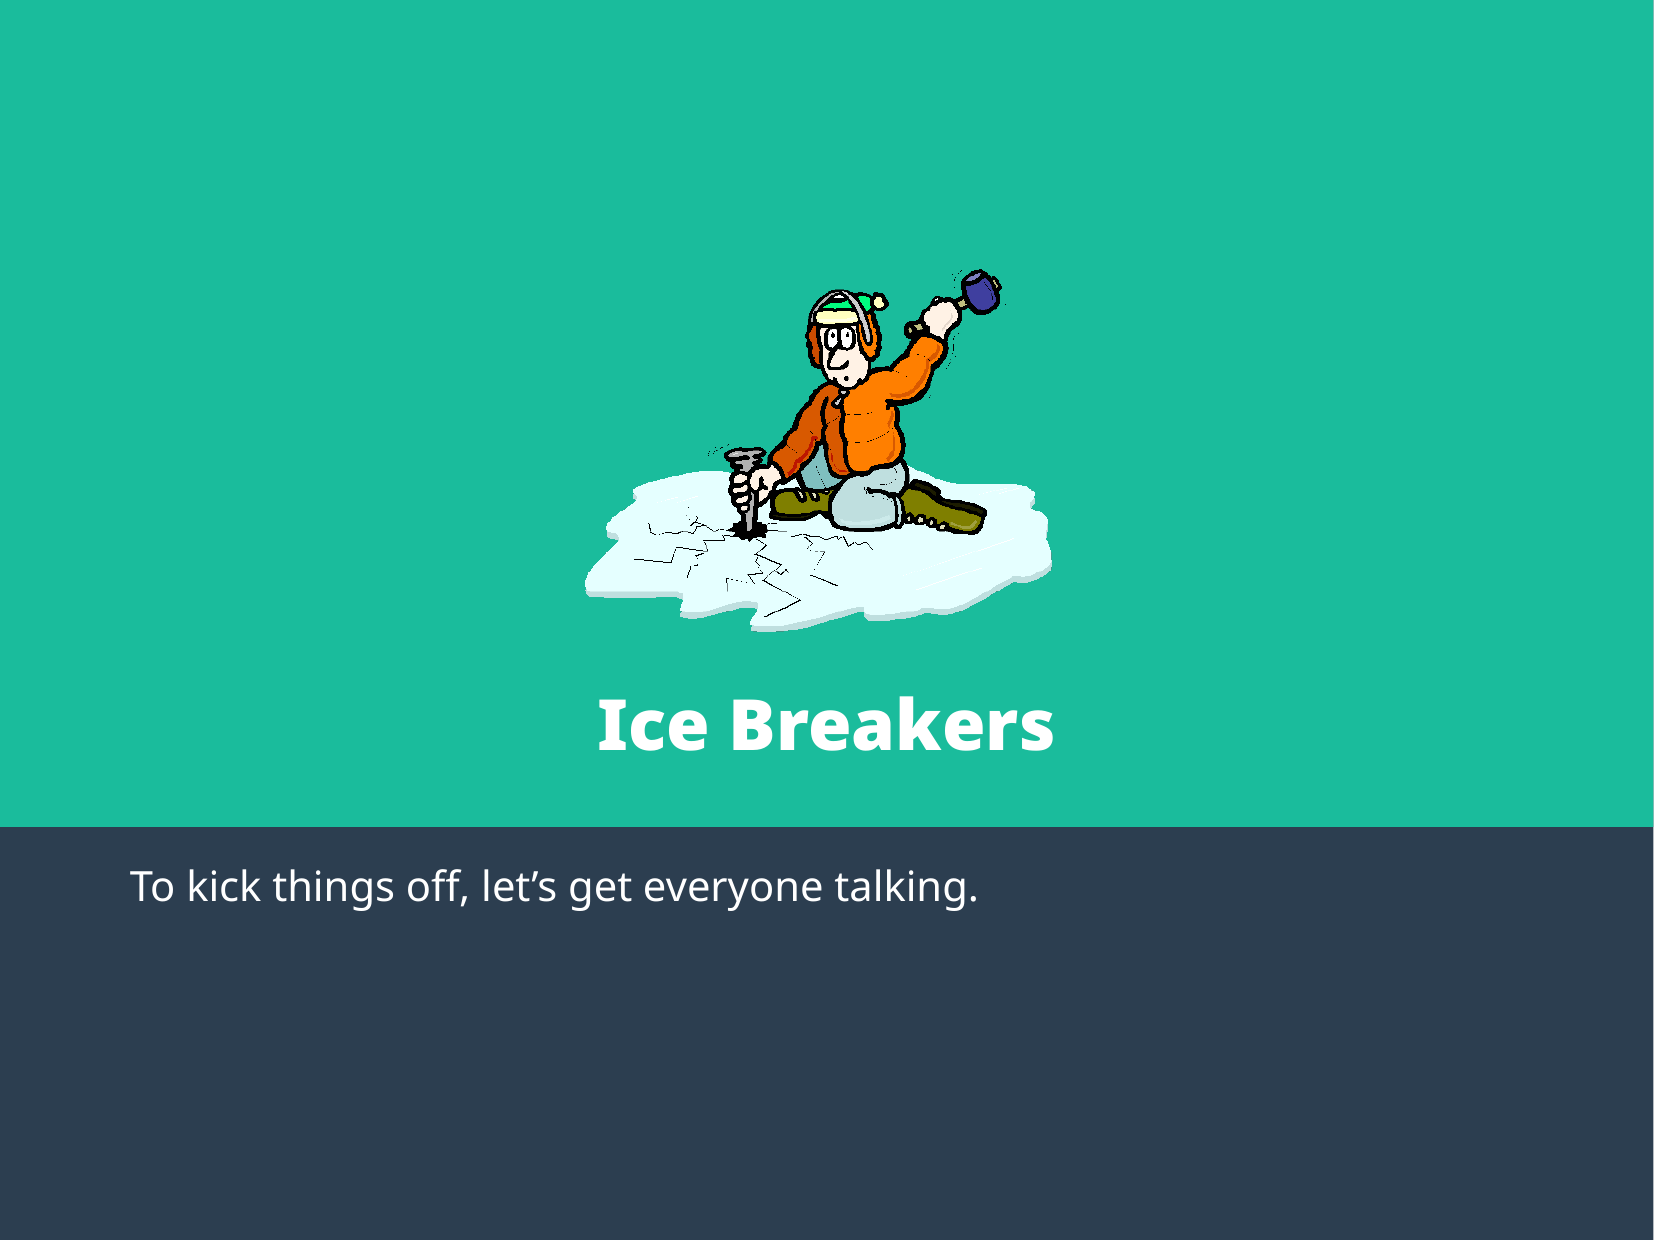

# Ice Breakers
To kick things off, let’s get everyone talking.